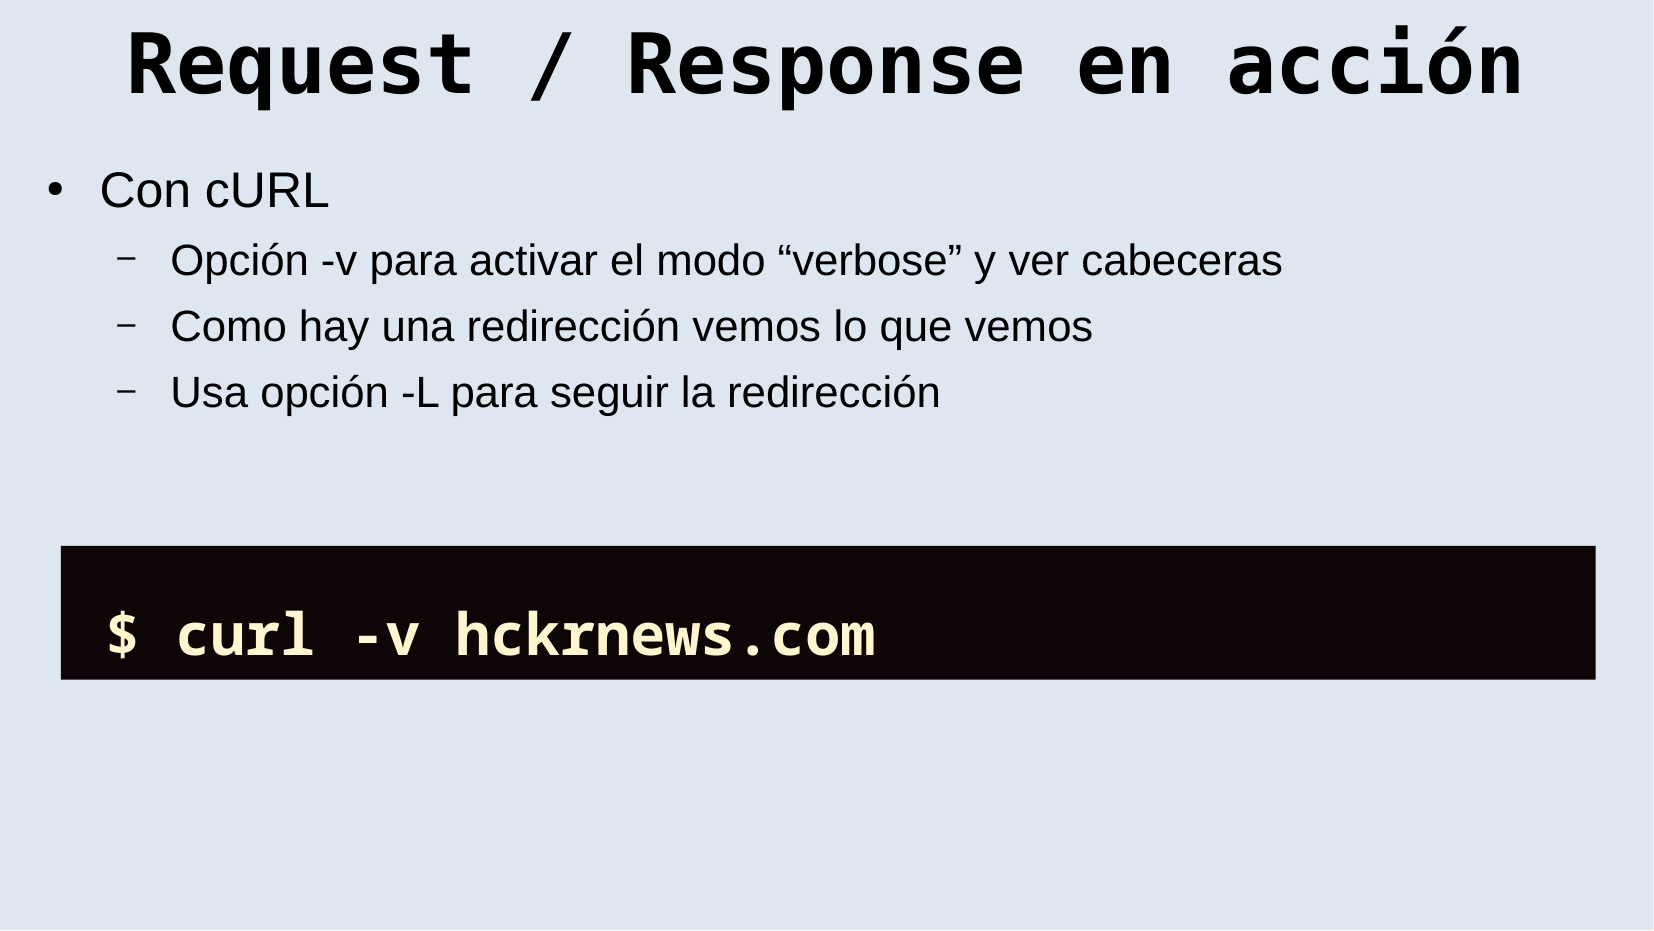

# Request / Response en acción
Con cURL
Opción -v para activar el modo “verbose” y ver cabeceras
Como hay una redirección vemos lo que vemos
Usa opción -L para seguir la redirección
$ curl -v hckrnews.com